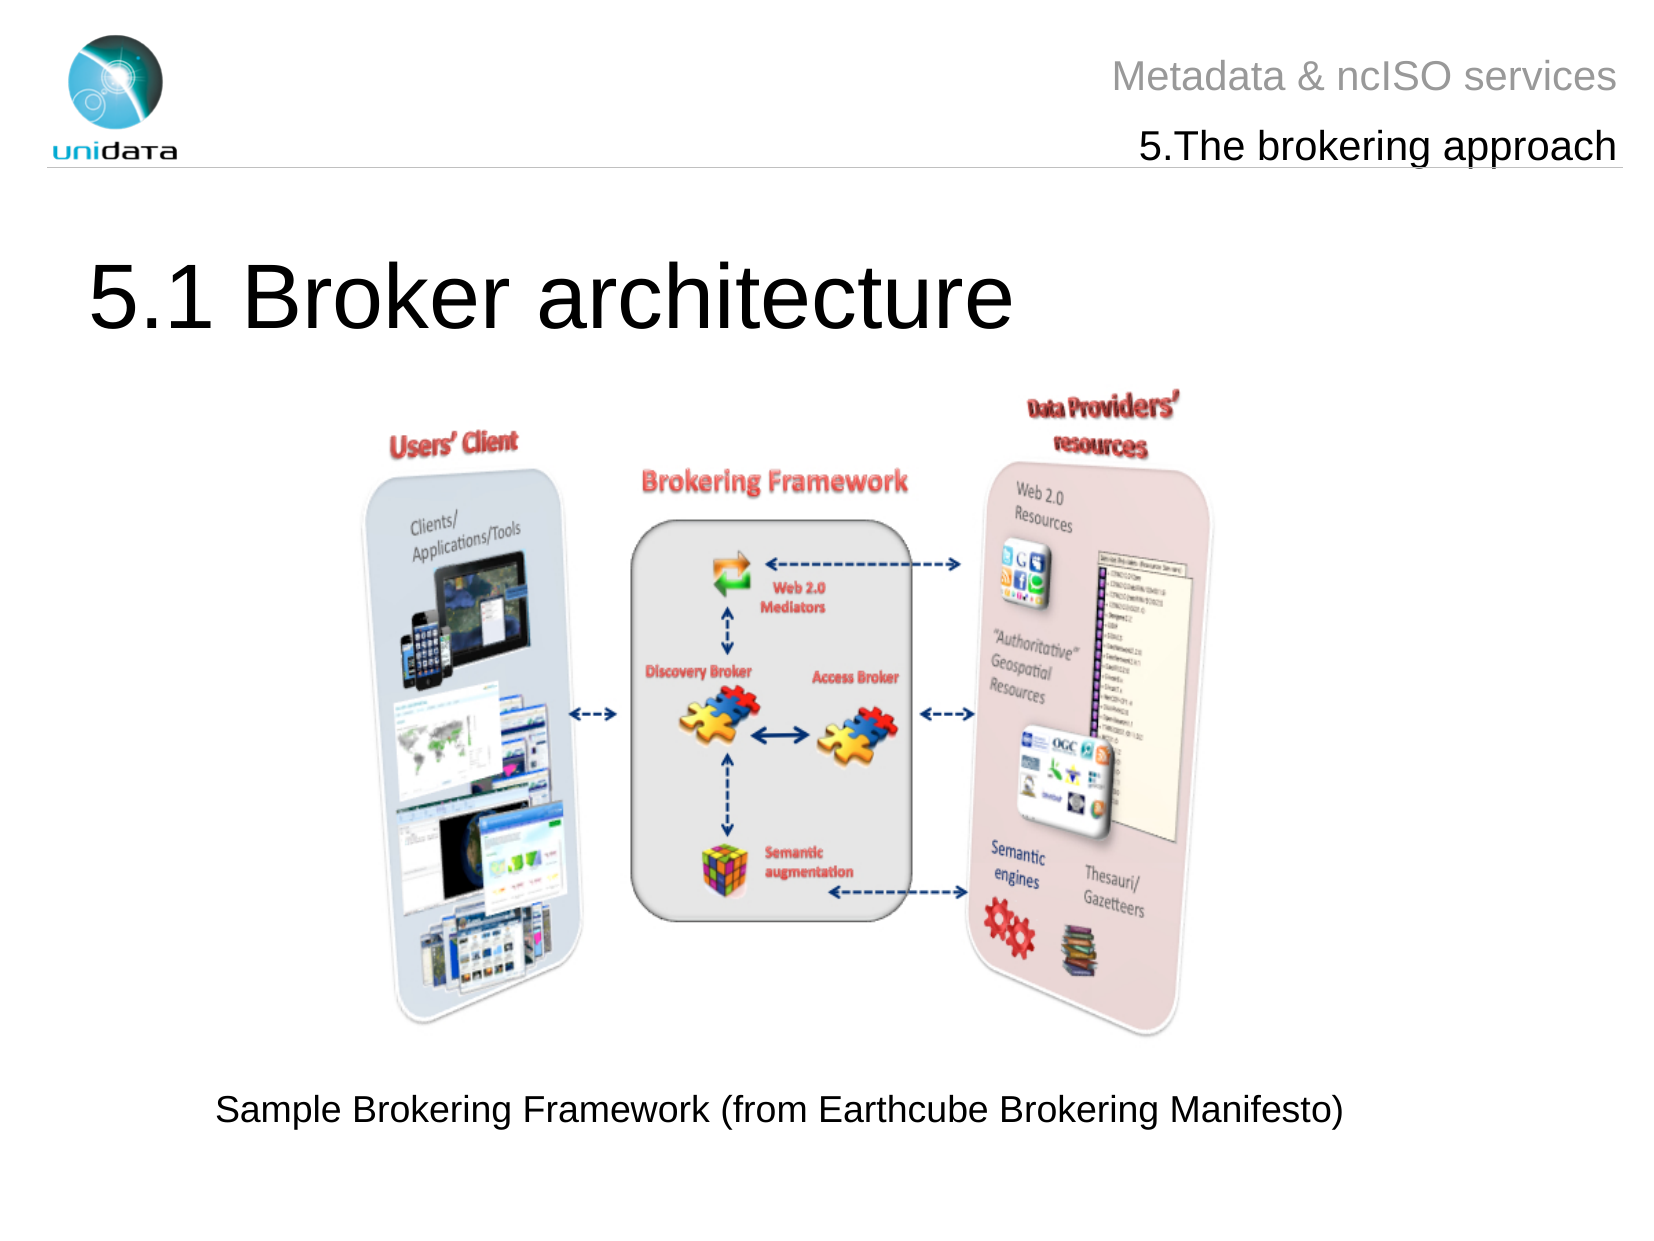

Metadata & ncISO services
5.The brokering approach
# 5.1 Broker architecture
Sample Brokering Framework (from Earthcube Brokering Manifesto)